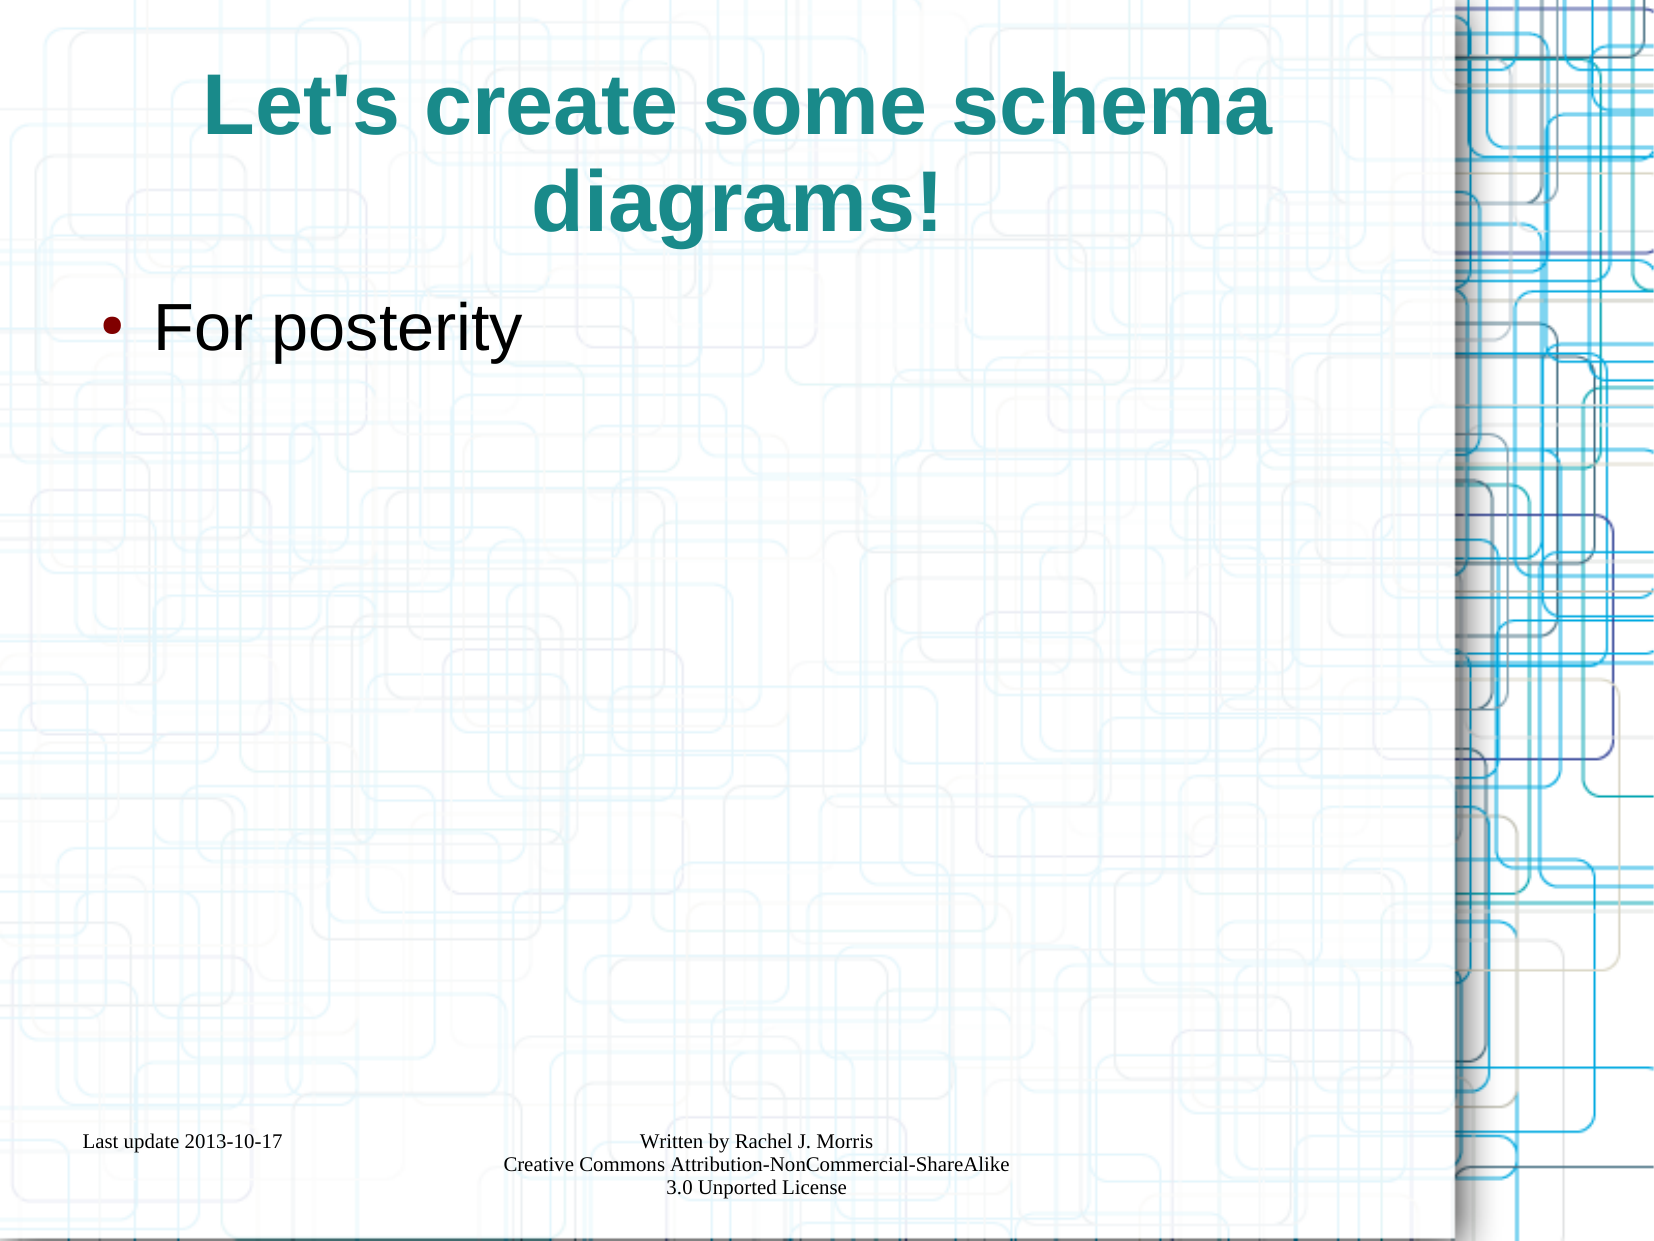

# Let's create some schema diagrams!
For posterity